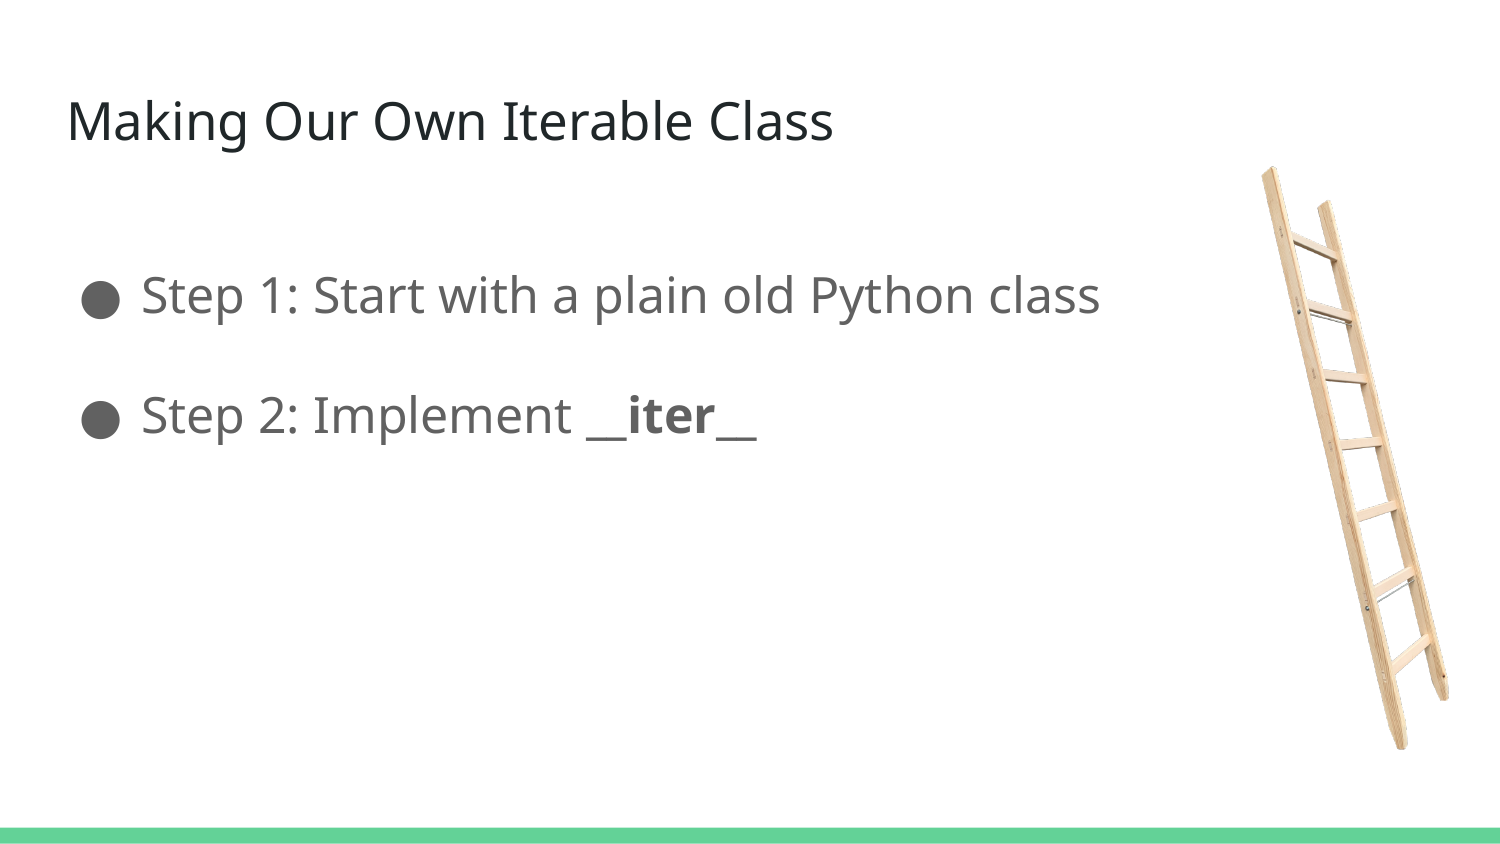

# Making Our Own Iterable Class
Step 1: Start with a plain old Python class
Step 2: Implement __iter__